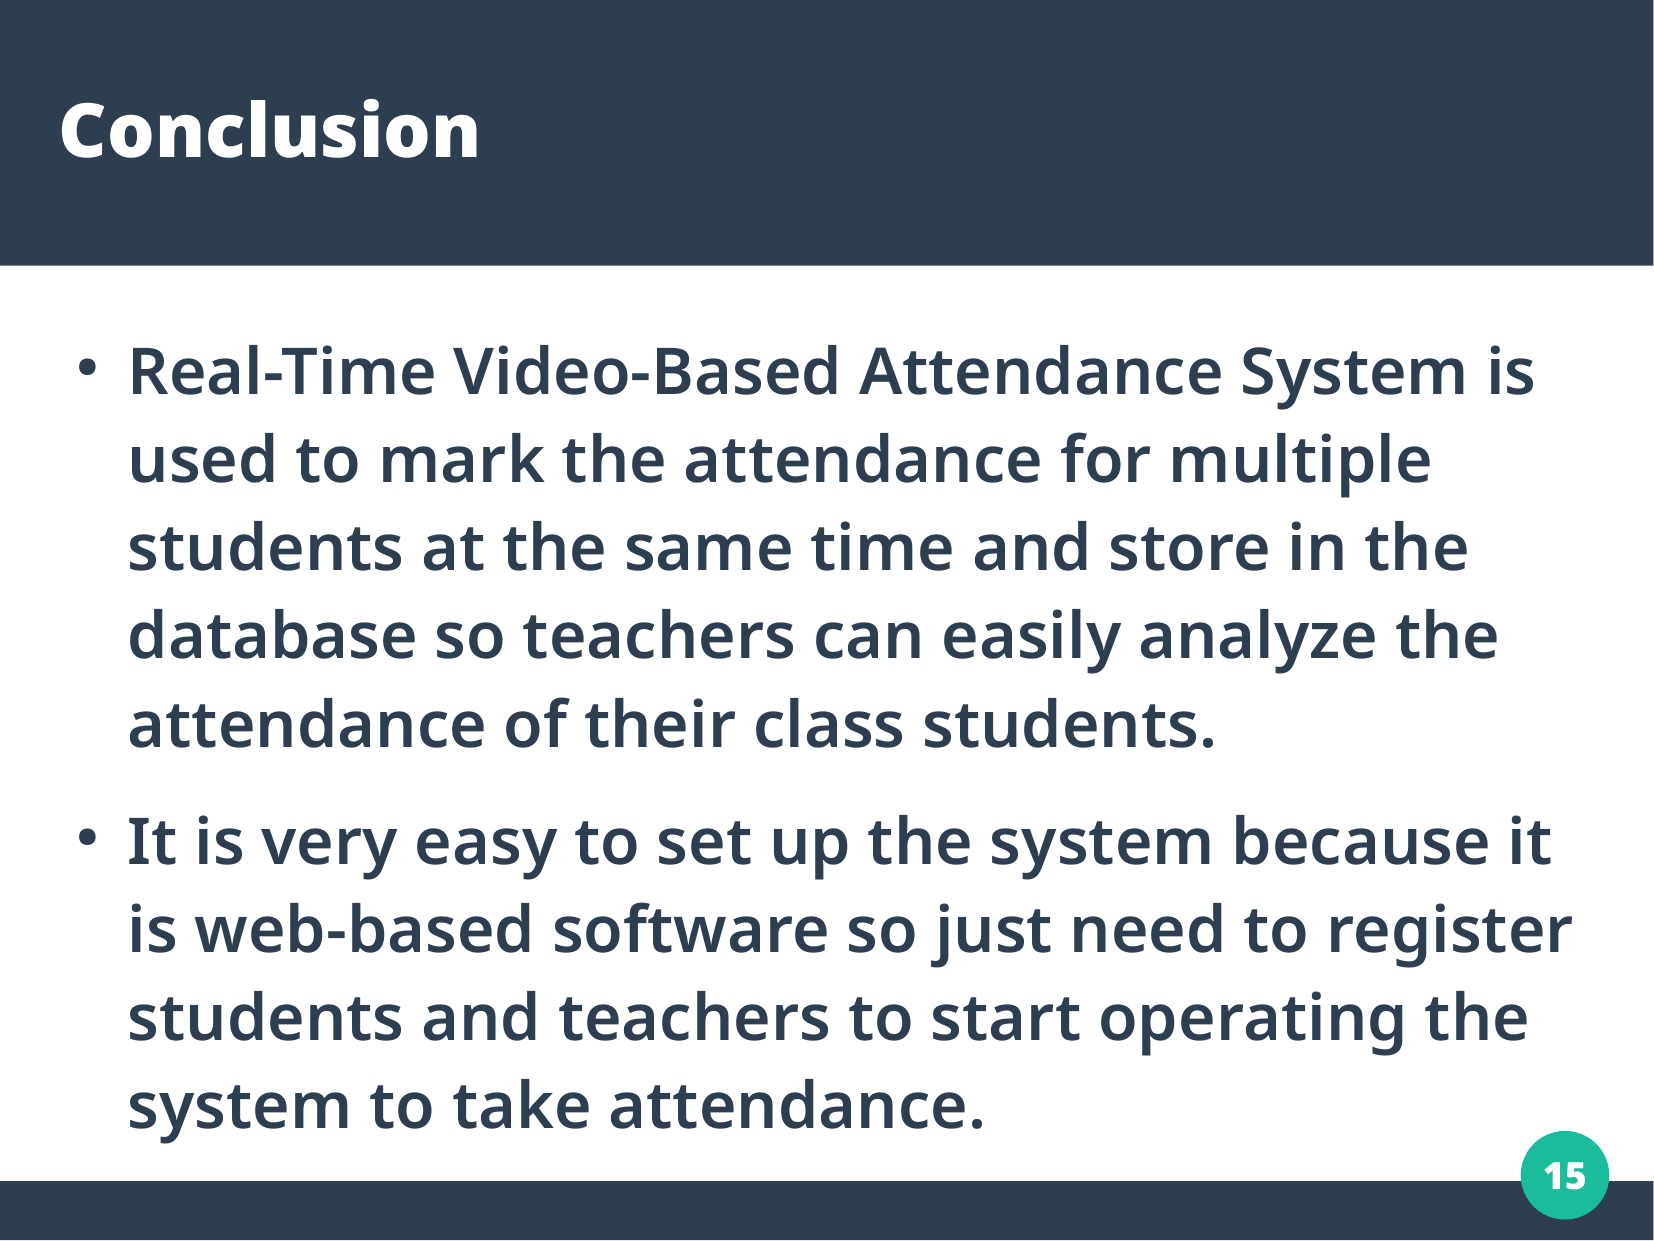

# Conclusion
Real-Time Video-Based Attendance System is used to mark the attendance for multiple students at the same time and store in the database so teachers can easily analyze the attendance of their class students.
It is very easy to set up the system because it is web-based software so just need to register students and teachers to start operating the system to take attendance.
15